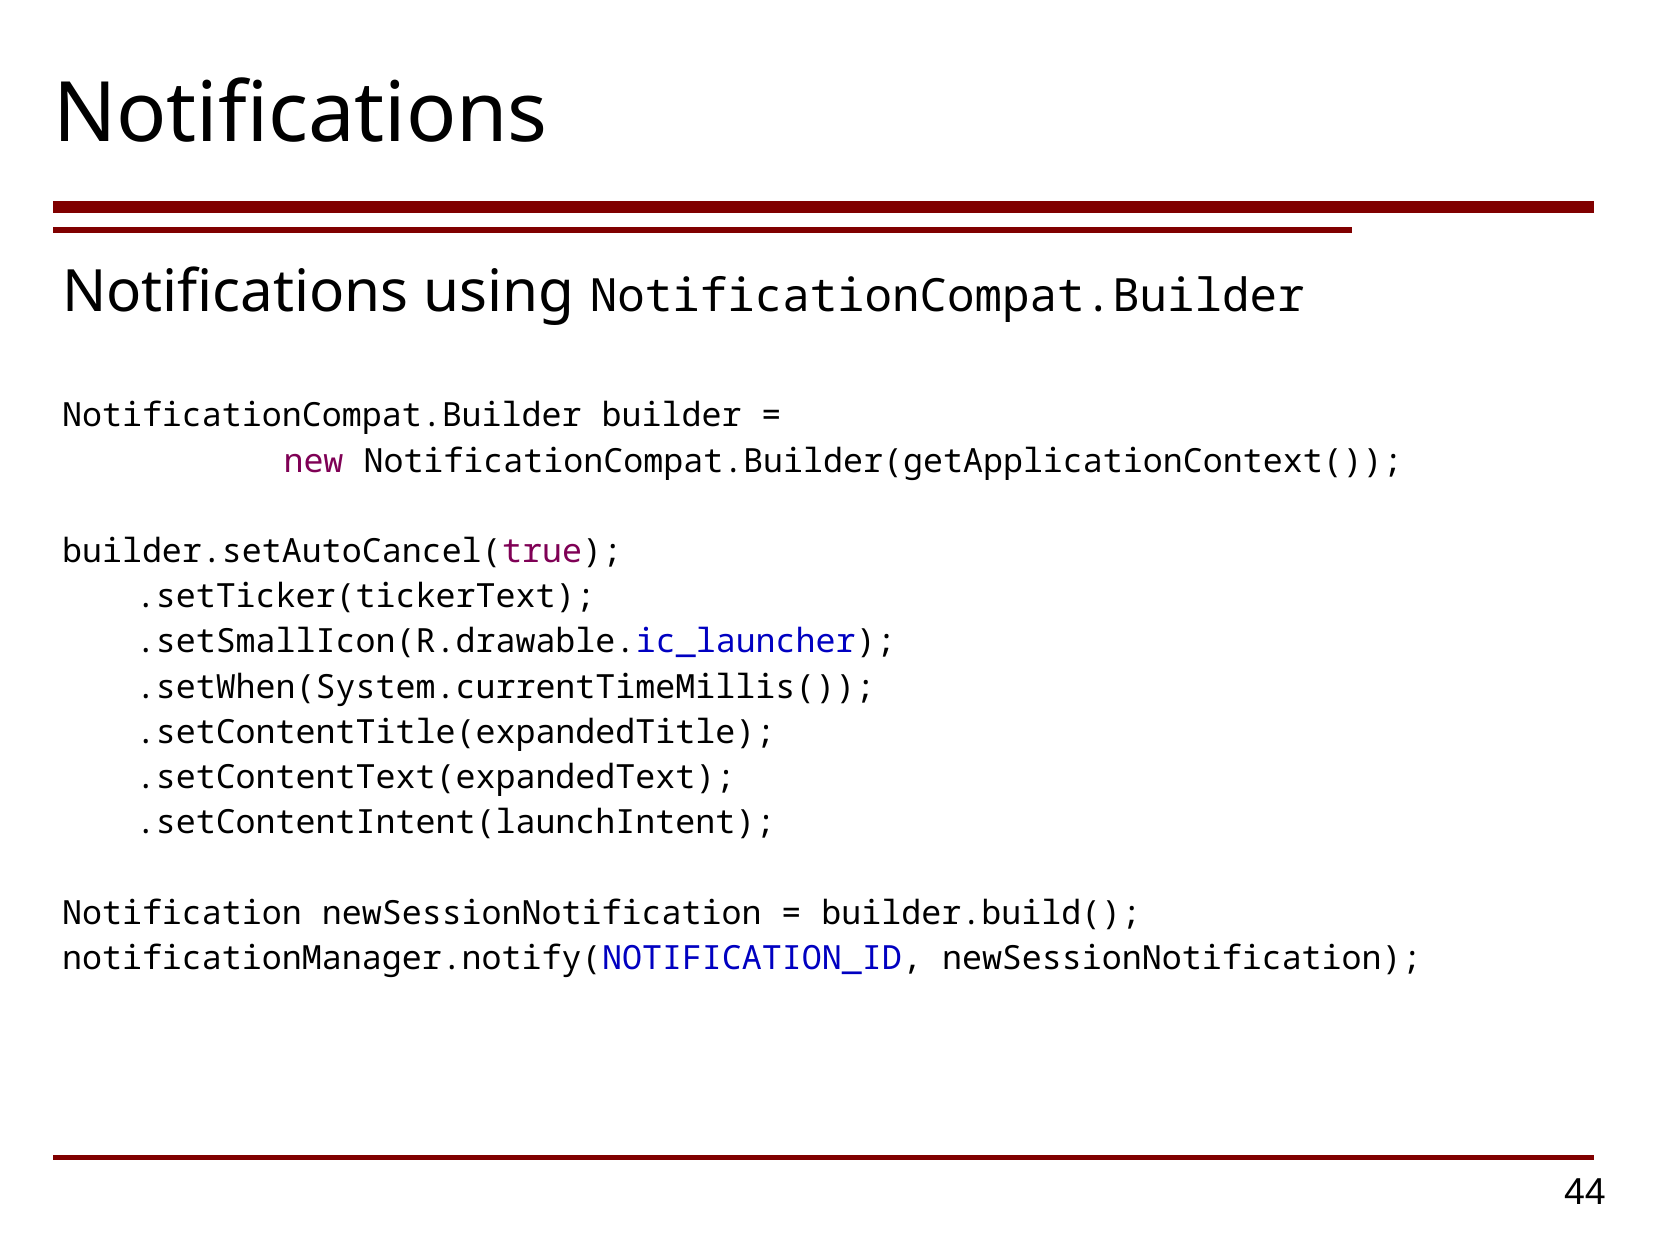

# Notifications
Notifications using NotificationCompat.Builder
NotificationCompat.Builder builder =
			new NotificationCompat.Builder(getApplicationContext());
builder.setAutoCancel(true);
	.setTicker(tickerText);
	.setSmallIcon(R.drawable.ic_launcher);
	.setWhen(System.currentTimeMillis());
	.setContentTitle(expandedTitle);
	.setContentText(expandedText);
	.setContentIntent(launchIntent);
Notification newSessionNotification = builder.build();
notificationManager.notify(NOTIFICATION_ID, newSessionNotification);